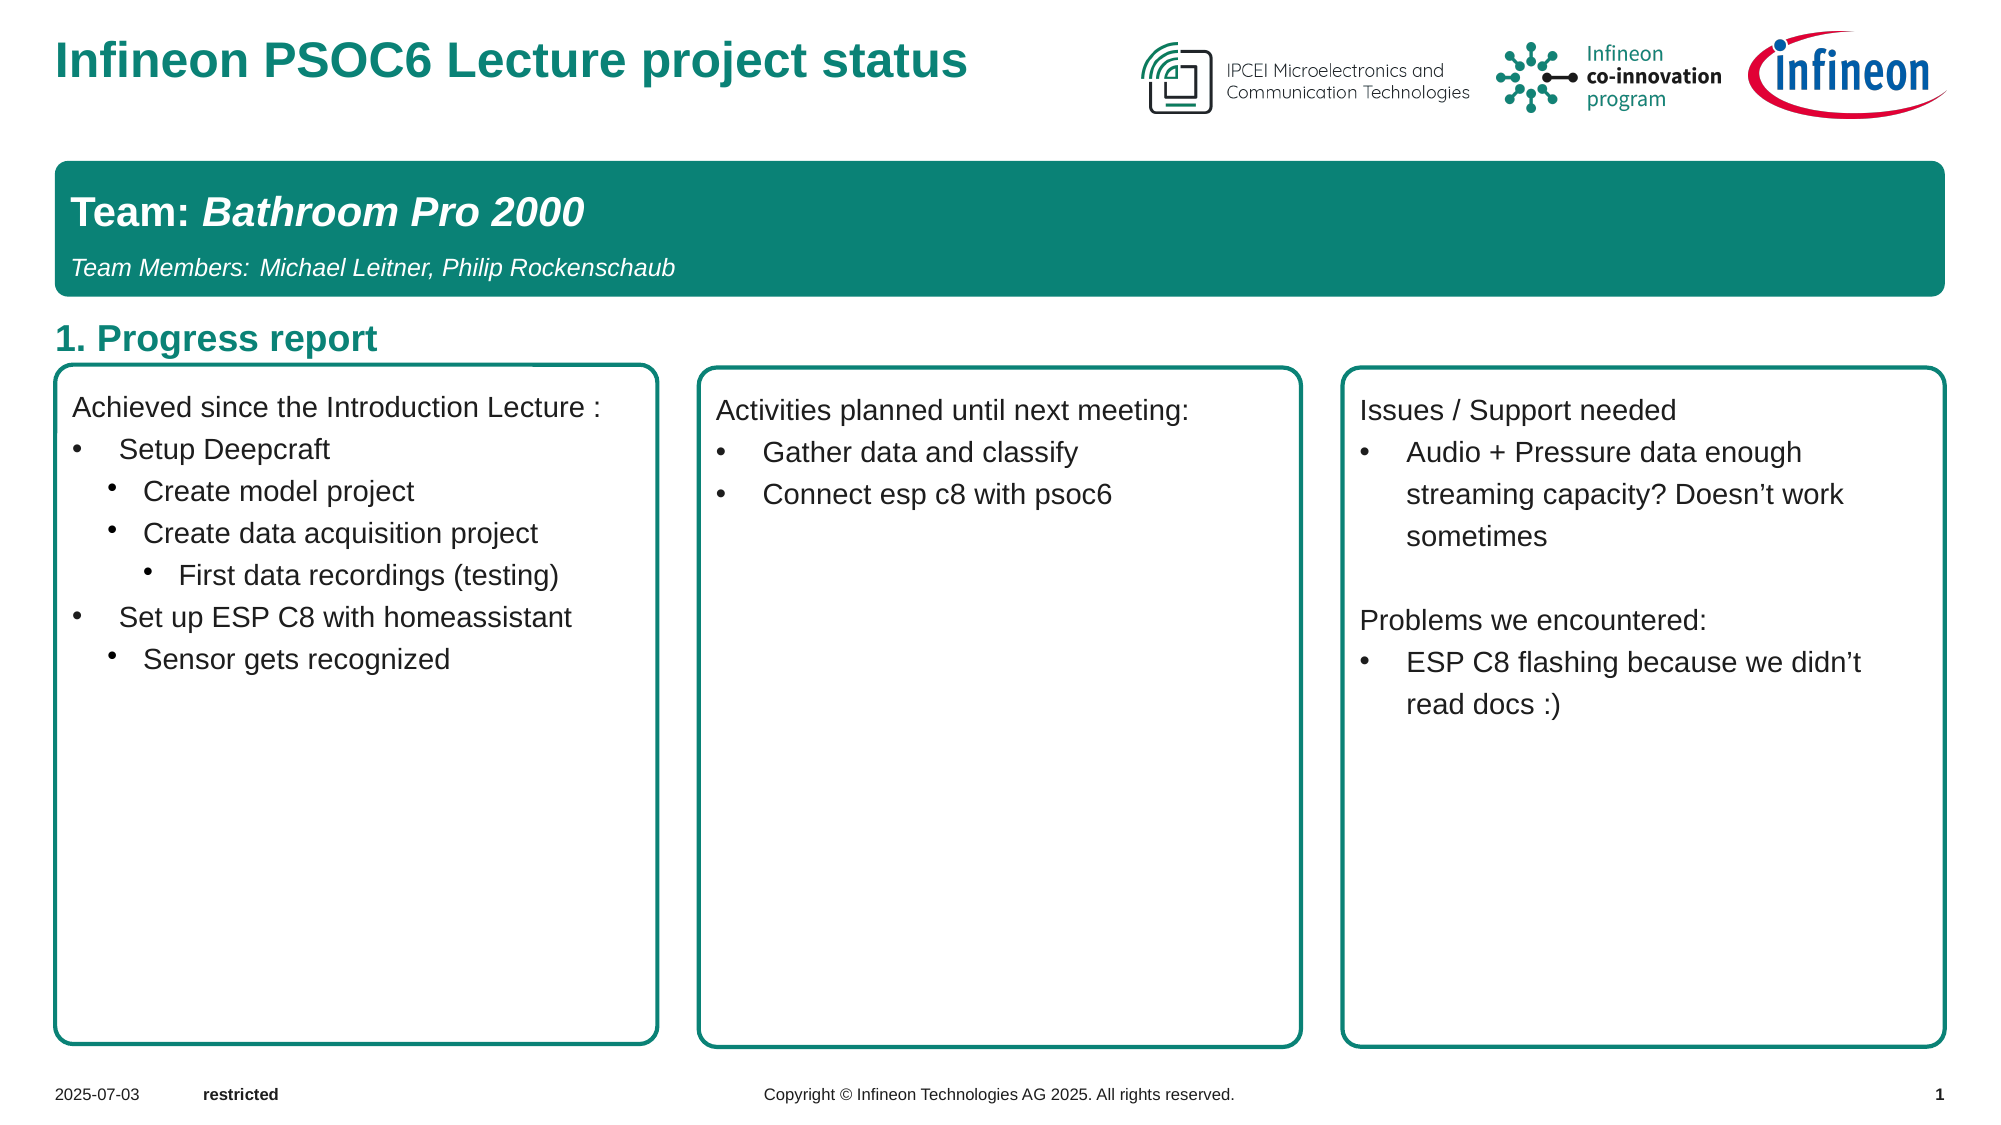

# Infineon PSOC6 Lecture project status
Team: Bathroom Pro 2000
Team Members: Michael Leitner, Philip Rockenschaub
1. Progress report
Achieved since the Introduction Lecture :
Setup Deepcraft
Create model project
Create data acquisition project
First data recordings (testing)
Set up ESP C8 with homeassistant
Sensor gets recognized
Activities planned until next meeting:
Gather data and classify
Connect esp c8 with psoc6
Issues / Support needed
Audio + Pressure data enough streaming capacity? Doesn’t work sometimes
Problems we encountered:
ESP C8 flashing because we didn’t read docs :)